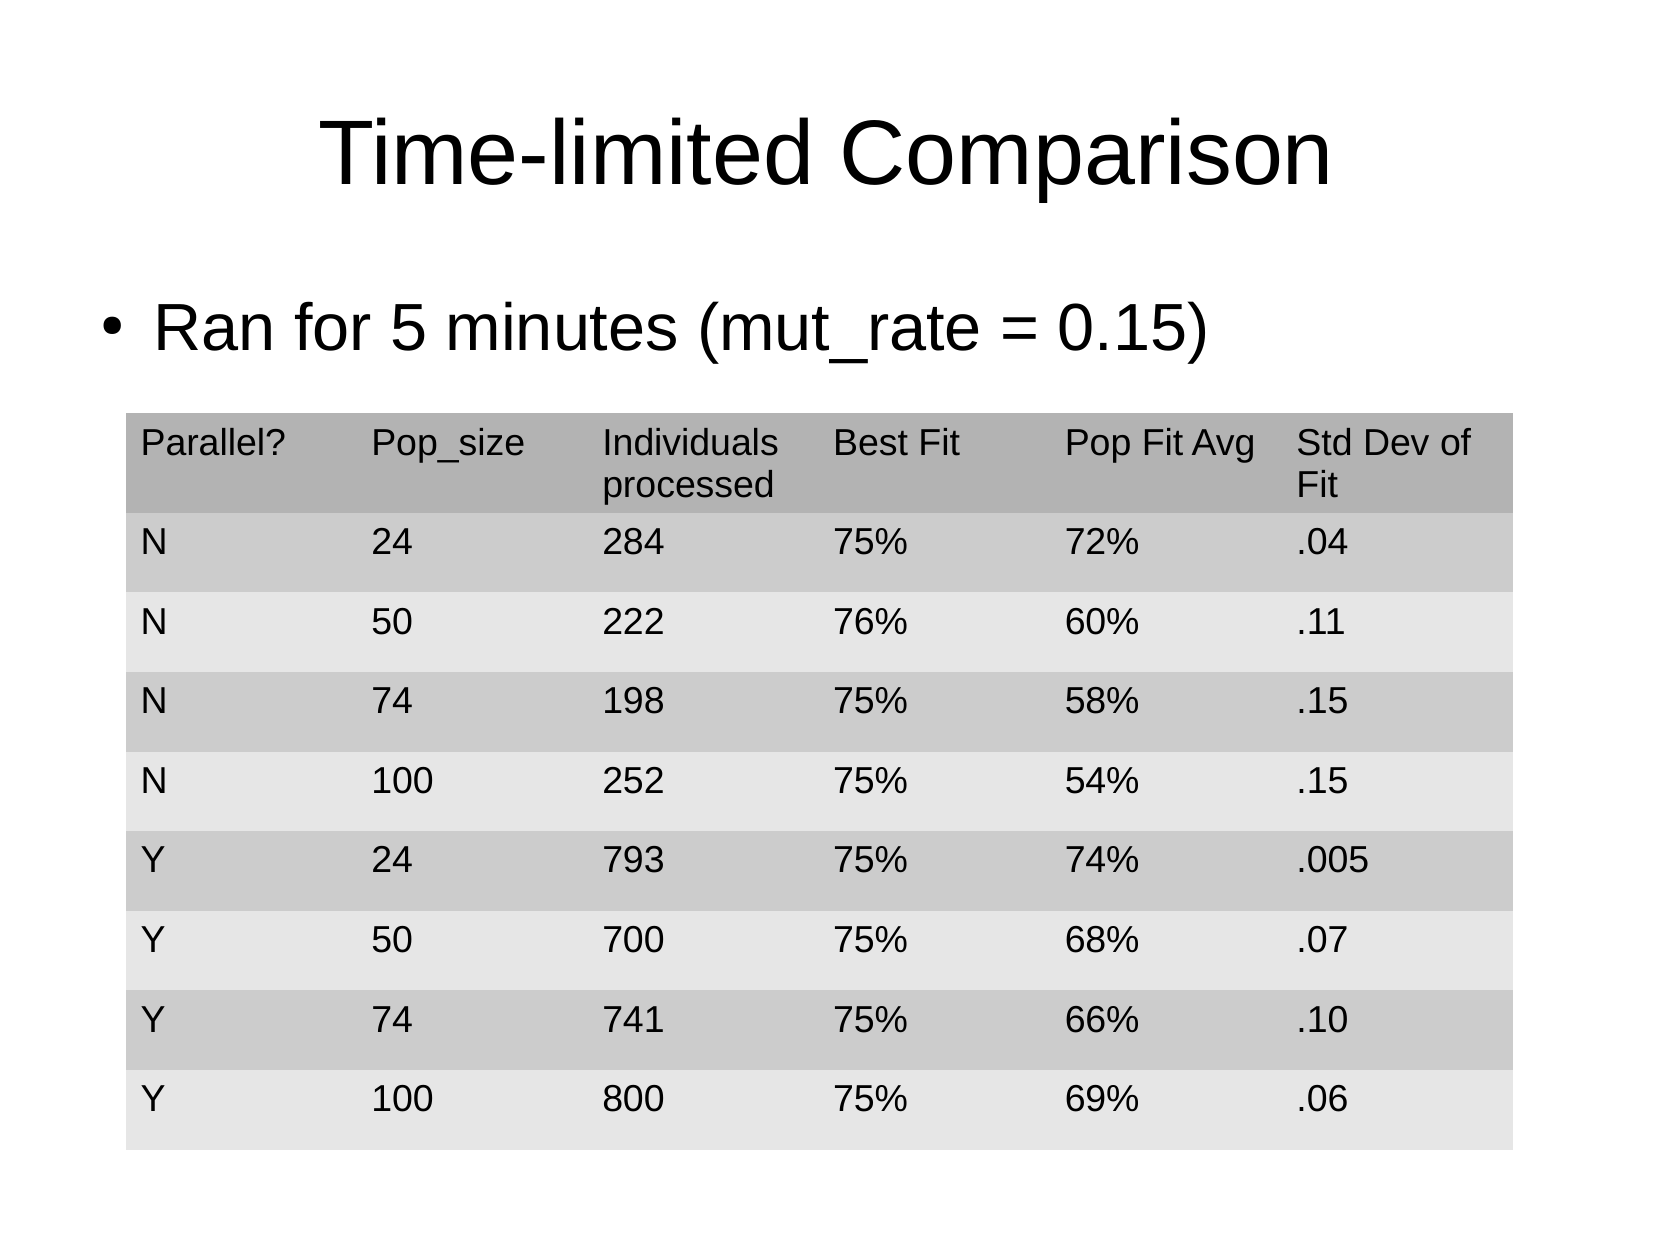

# Time-limited Comparison
Ran for 5 minutes (mut_rate = 0.15)
| Parallel? | Pop\_size | Individuals processed | Best Fit | Pop Fit Avg | Std Dev of Fit |
| --- | --- | --- | --- | --- | --- |
| N | 24 | 284 | 75% | 72% | .04 |
| N | 50 | 222 | 76% | 60% | .11 |
| N | 74 | 198 | 75% | 58% | .15 |
| N | 100 | 252 | 75% | 54% | .15 |
| Y | 24 | 793 | 75% | 74% | .005 |
| Y | 50 | 700 | 75% | 68% | .07 |
| Y | 74 | 741 | 75% | 66% | .10 |
| Y | 100 | 800 | 75% | 69% | .06 |